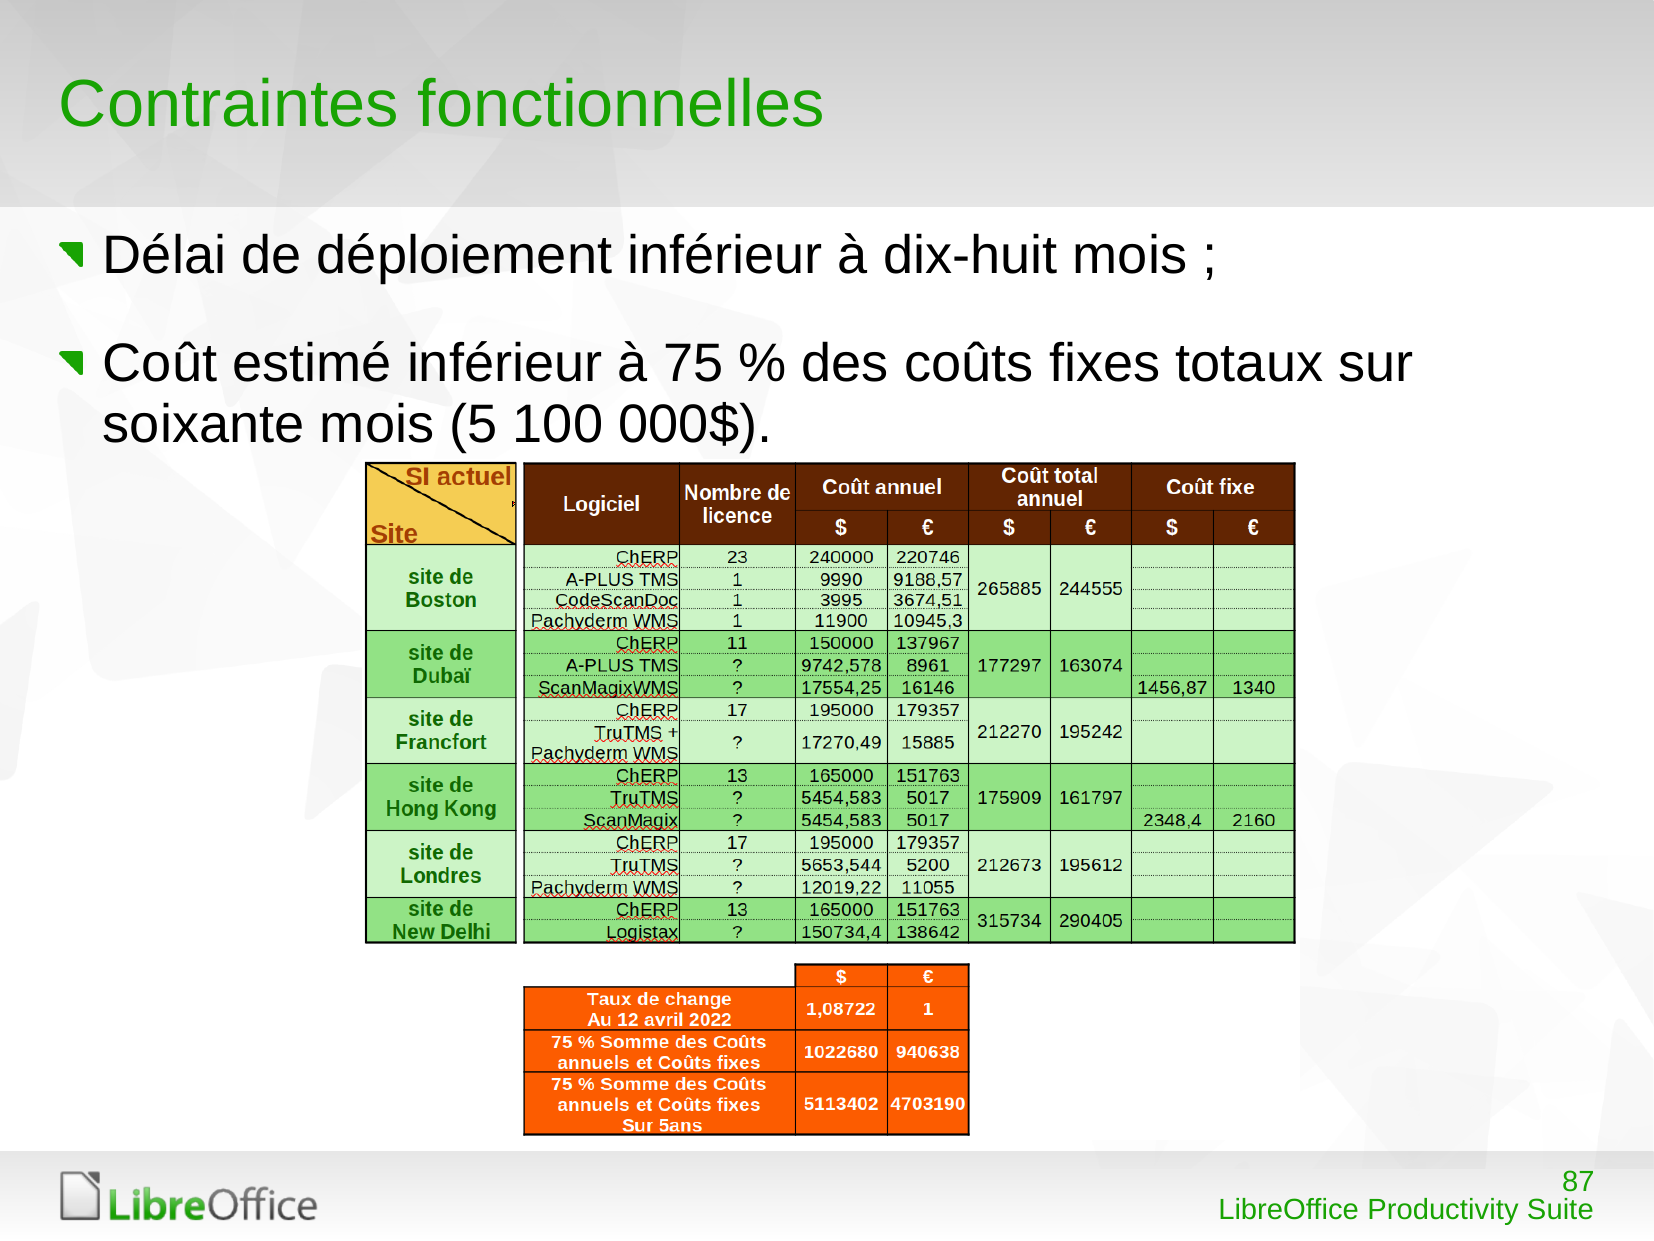

# Contraintes fonctionnelles
Délai de déploiement inférieur à dix-huit mois ;
Coût estimé inférieur à 75 % des coûts fixes totaux sur soixante mois (5 100 000$).
87
LibreOffice Productivity Suite